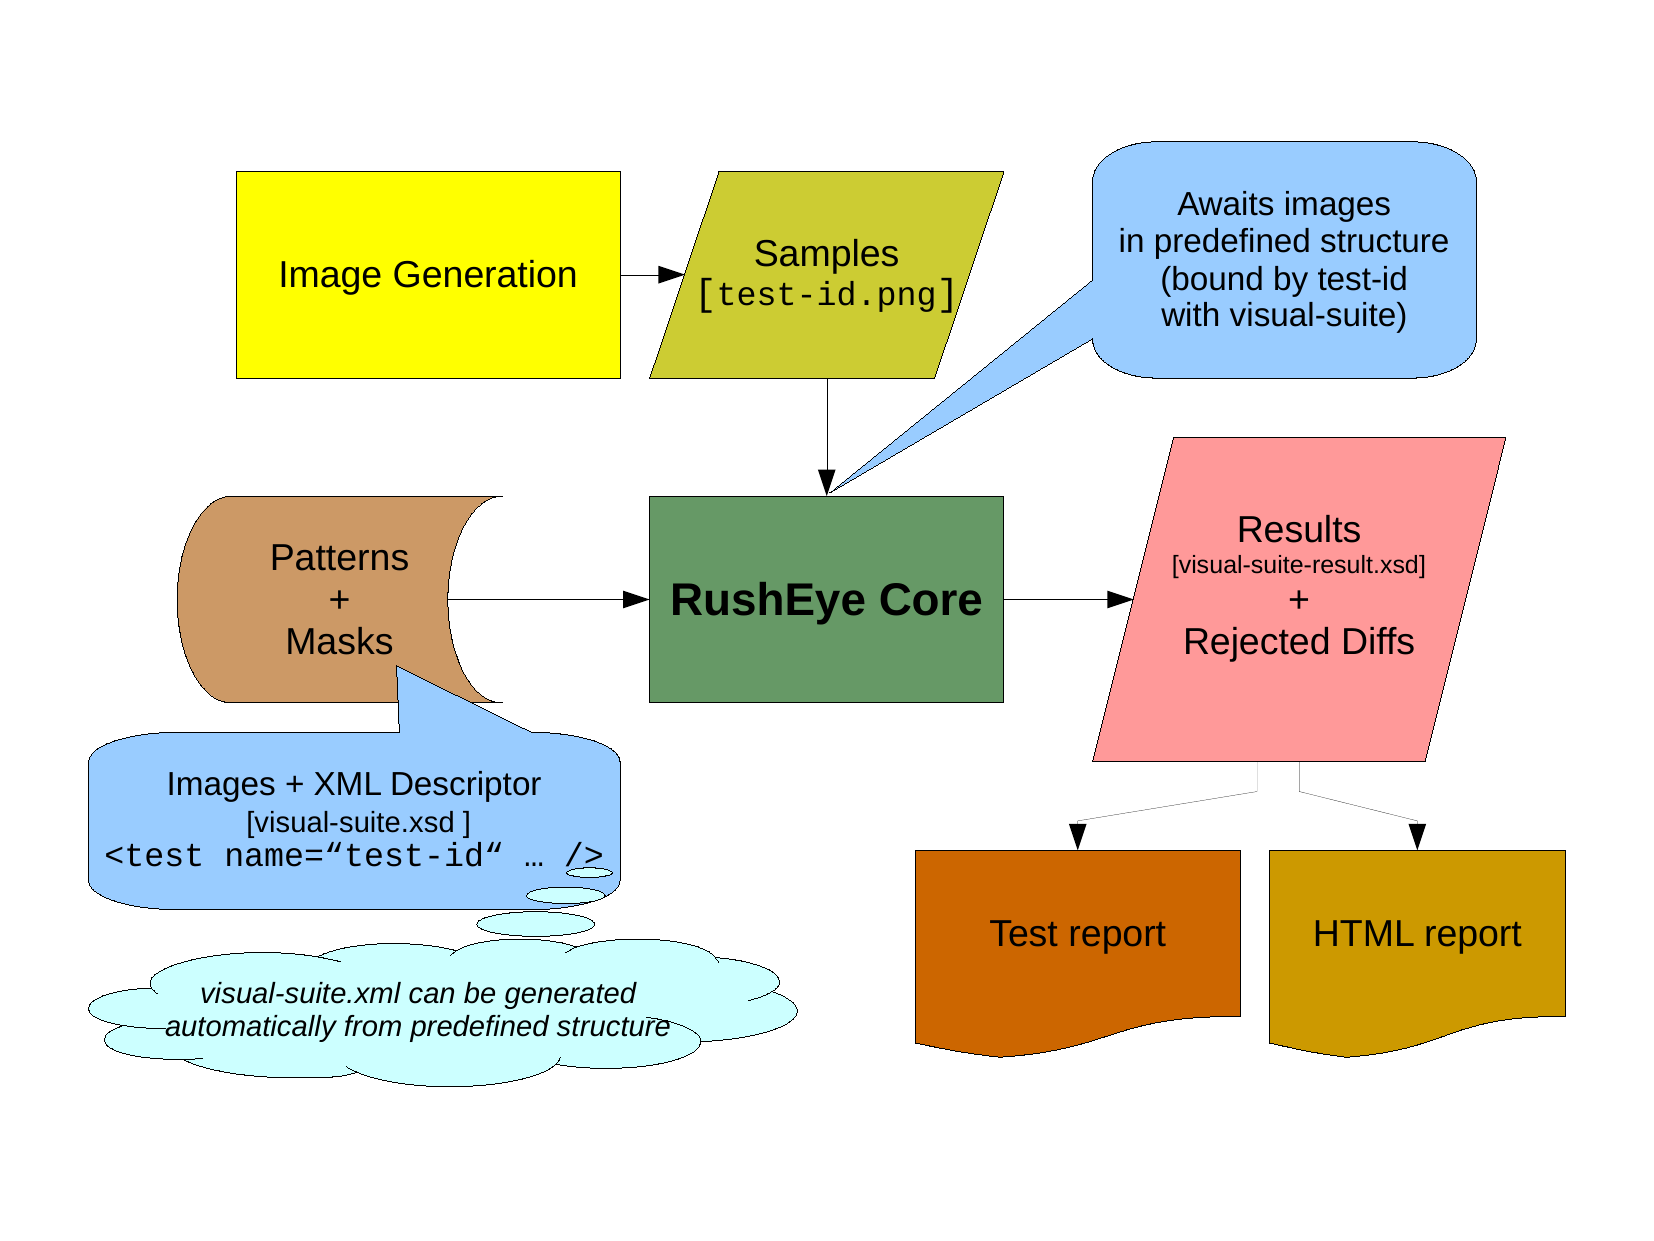

Awaits images
in predefined structure
(bound by test-id
with visual-suite)
Image Generation
Samples
[test-id.png]
Results
[visual-suite-result.xsd]
+
Rejected Diffs
Patterns
+
Masks
RushEye Core
Images + XML Descriptor
 [visual-suite.xsd ]
<test name=“test-id“ … />
Test report
HTML report
visual-suite.xml can be generated
automatically from predefined structure